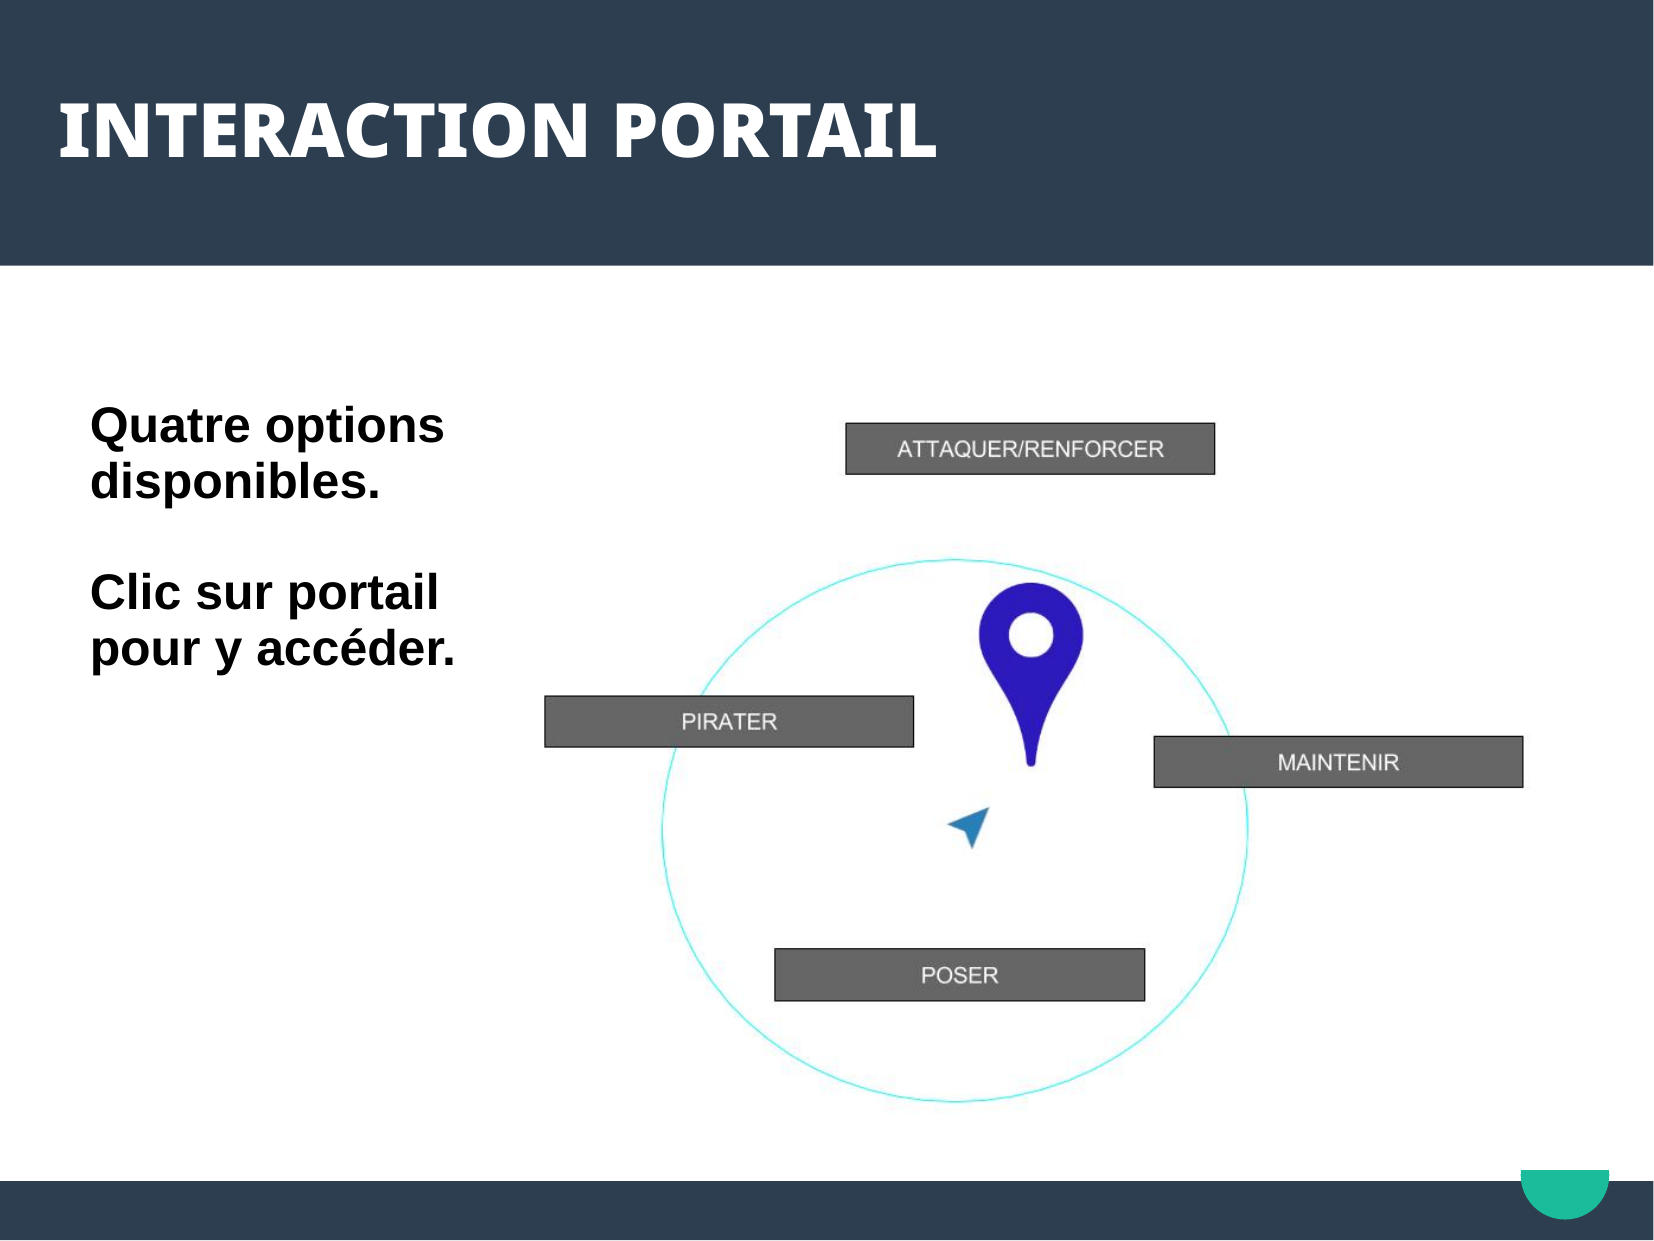

# INTERACTION PORTAIL
Quatre options disponibles.
Clic sur portail pour y accéder.